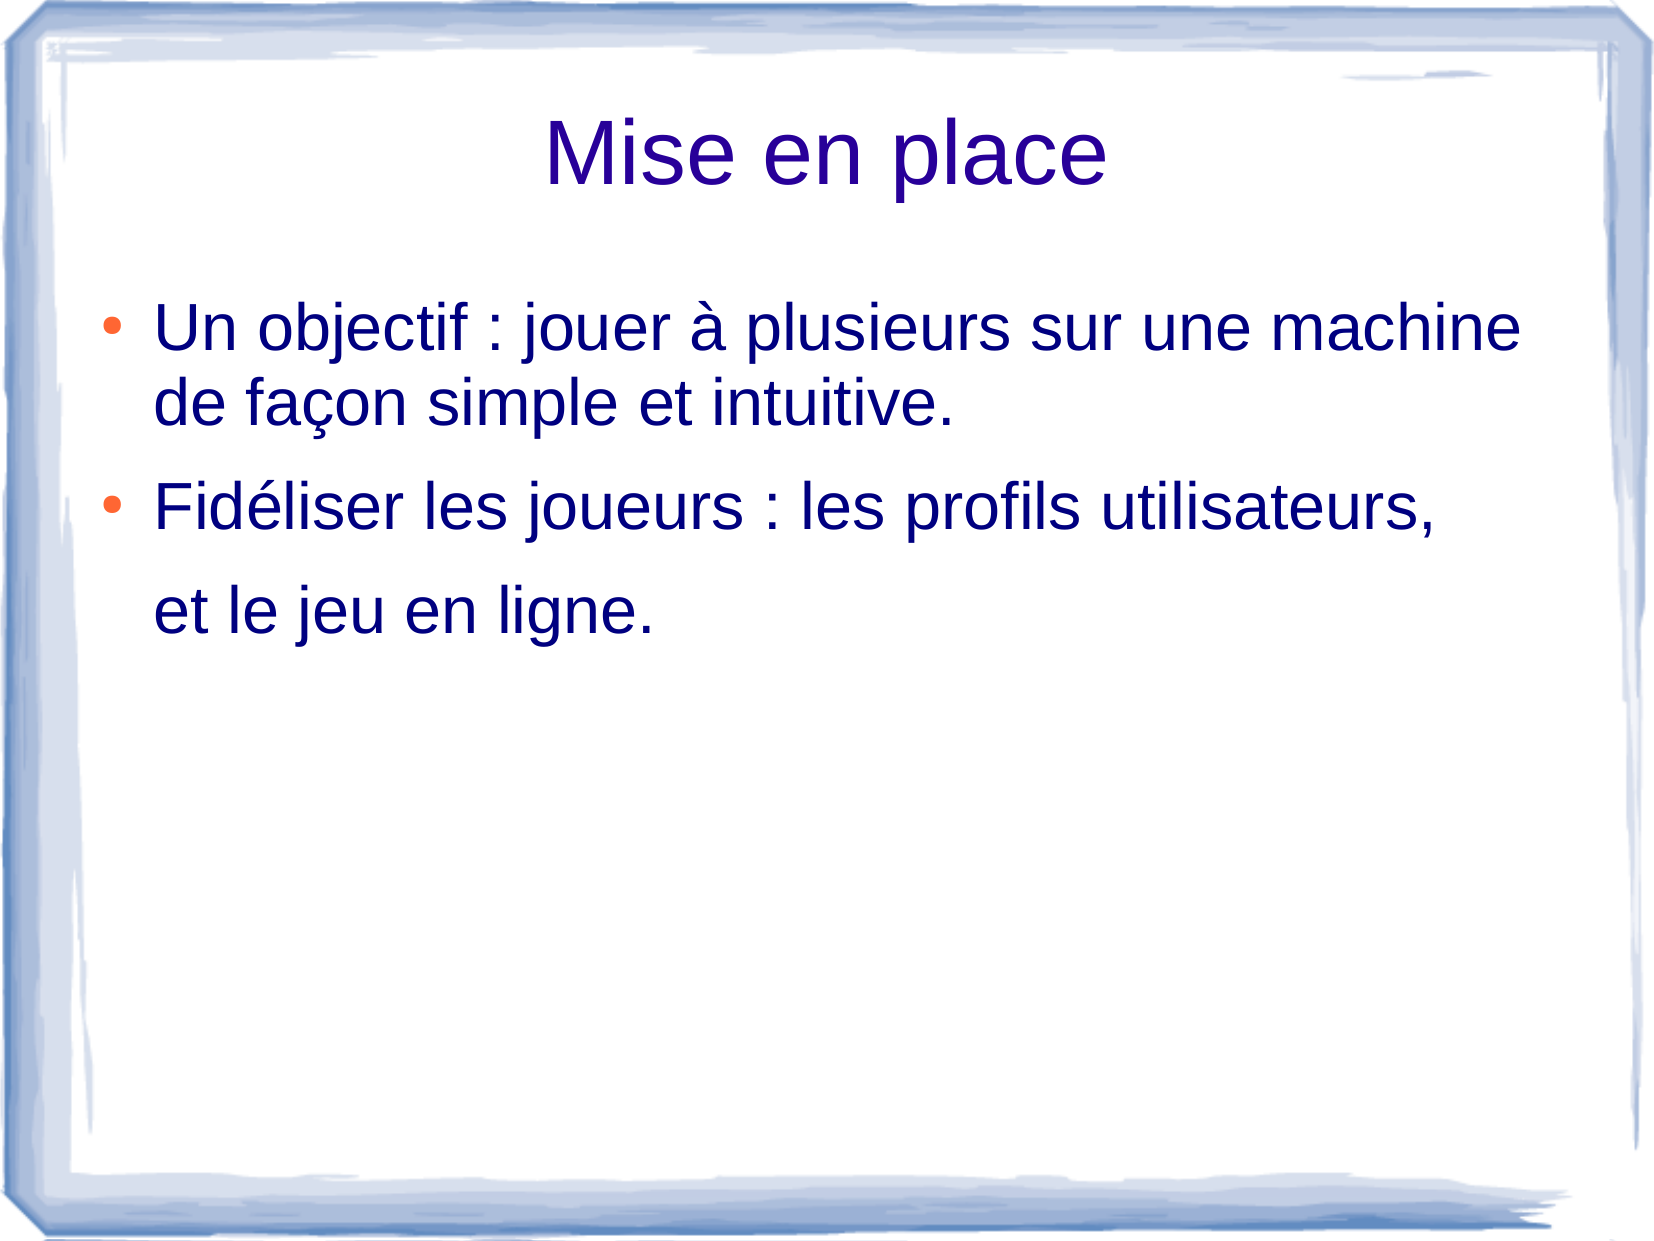

# Mise en place
Un objectif : jouer à plusieurs sur une machine de façon simple et intuitive.
Fidéliser les joueurs : les profils utilisateurs,
et le jeu en ligne.